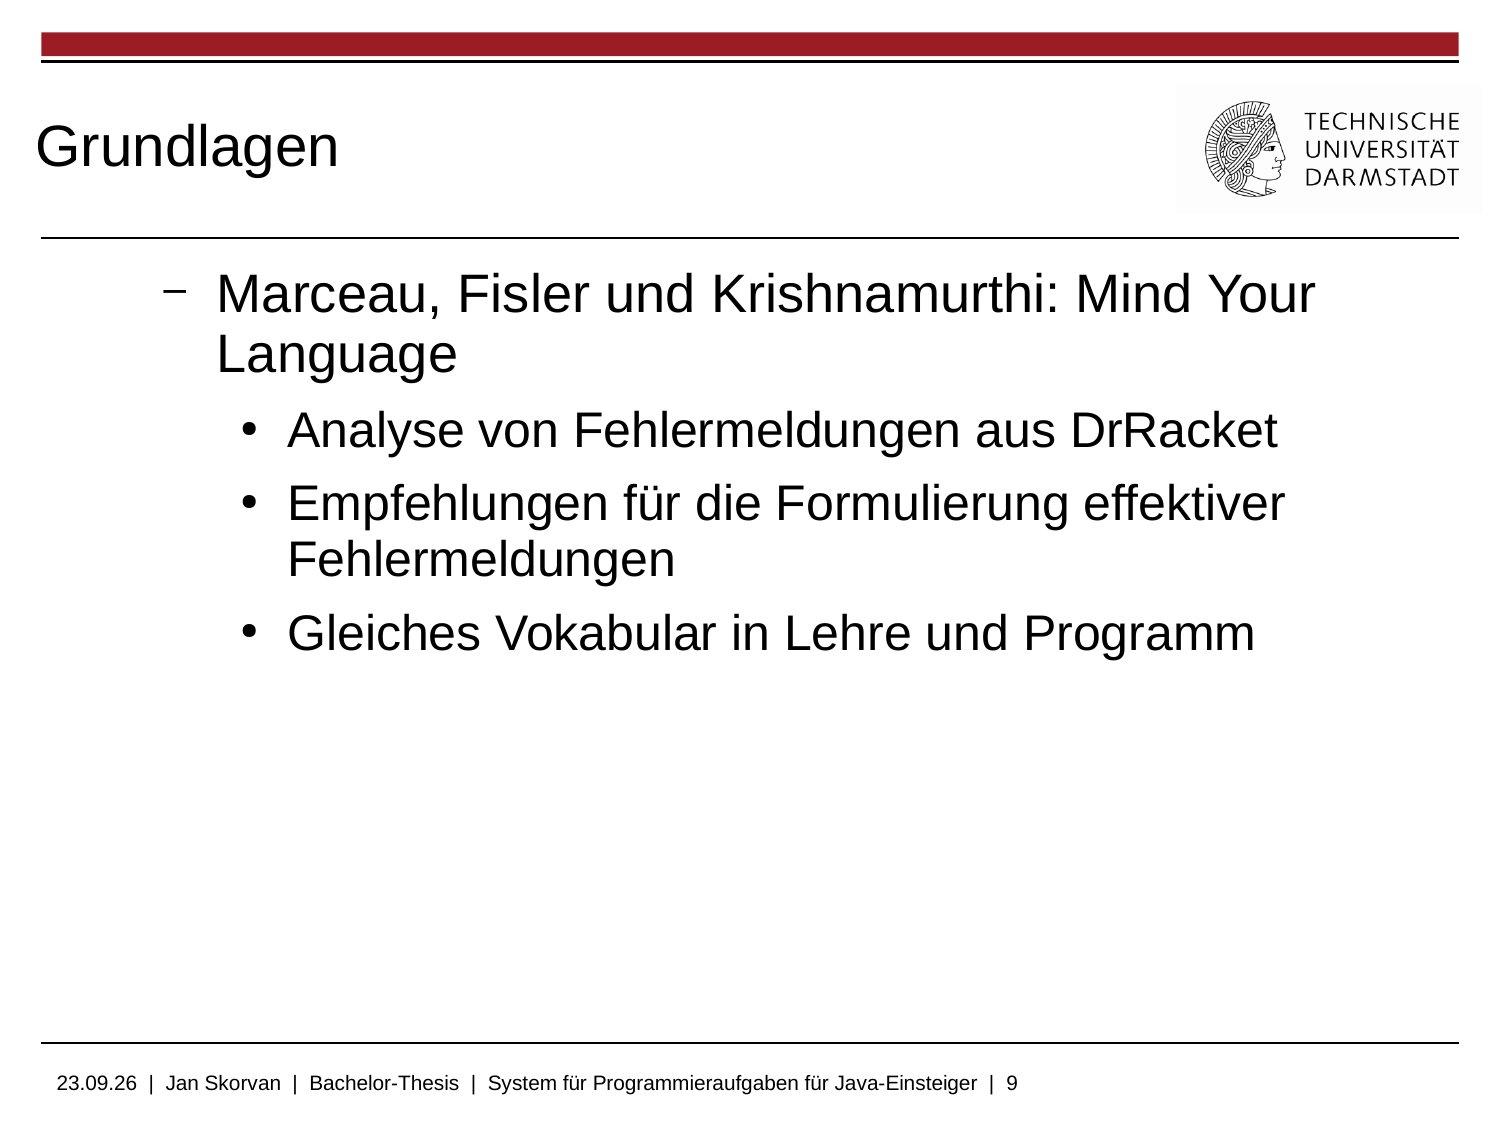

Grundlagen
# Marceau, Fisler und Krishnamurthi: Mind Your Language
Analyse von Fehlermeldungen aus DrRacket
Empfehlungen für die Formulierung effektiver Fehlermeldungen
Gleiches Vokabular in Lehre und Programm